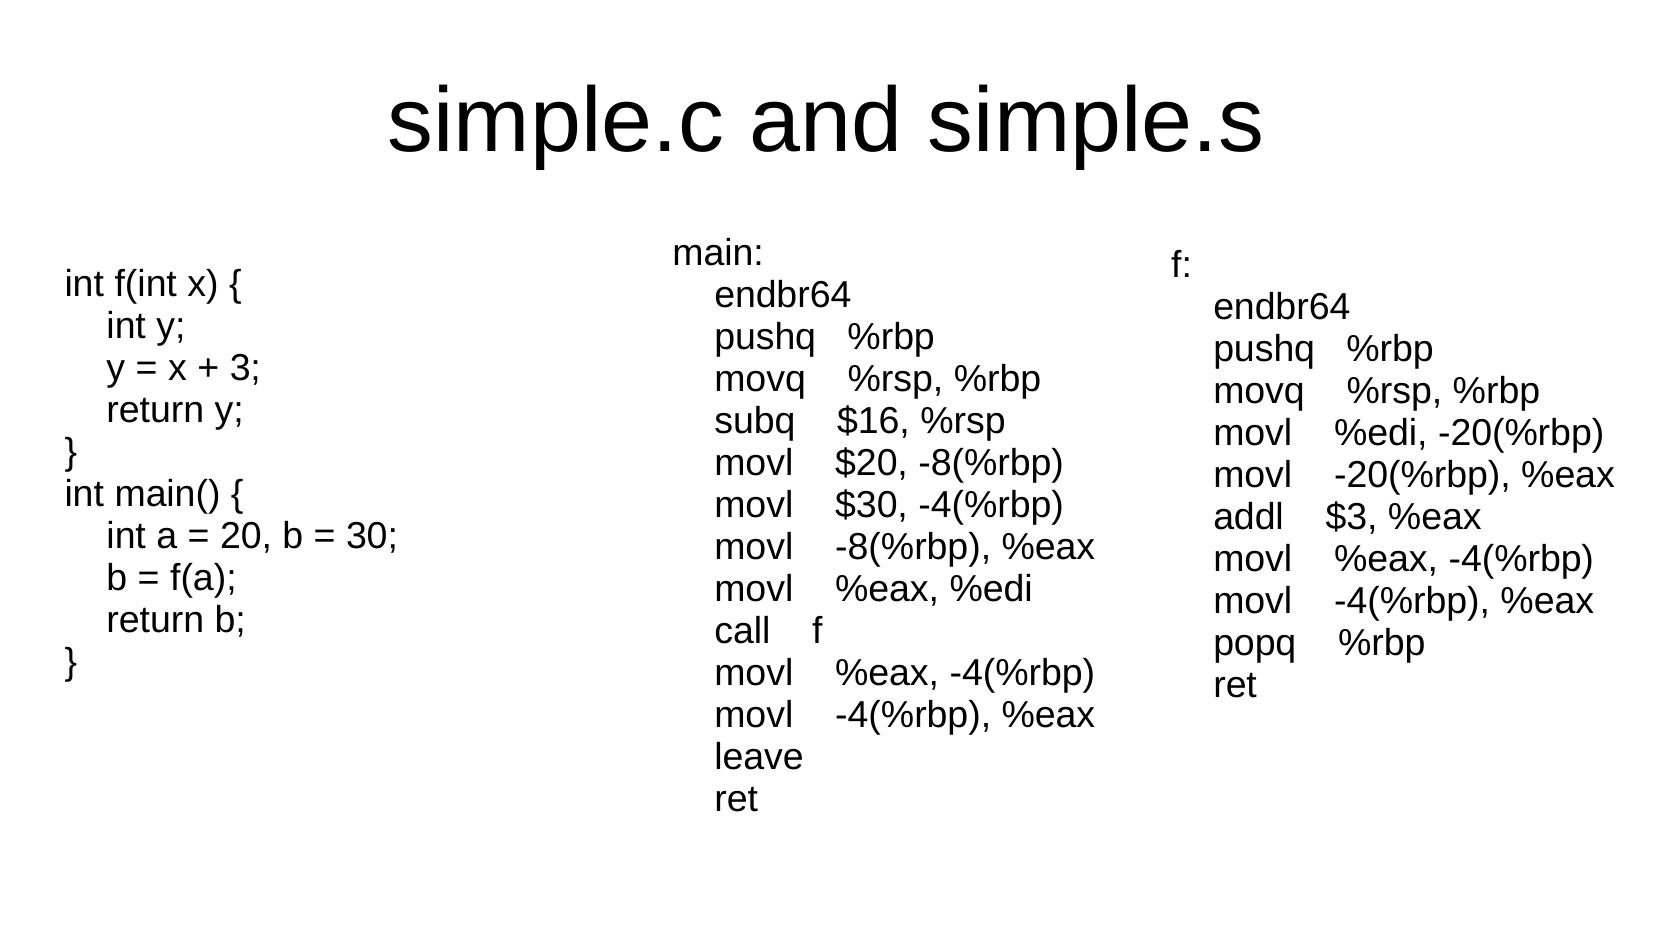

# simple.c and simple.s
main:
 endbr64
 pushq %rbp
 movq %rsp, %rbp
 subq $16, %rsp
 movl $20, -8(%rbp)
 movl $30, -4(%rbp)
 movl -8(%rbp), %eax
 movl %eax, %edi
 call f
 movl %eax, -4(%rbp)
 movl -4(%rbp), %eax
 leave
 ret
f:
 endbr64
 pushq %rbp
 movq %rsp, %rbp
 movl %edi, -20(%rbp)
 movl -20(%rbp), %eax
 addl $3, %eax
 movl %eax, -4(%rbp)
 movl -4(%rbp), %eax
 popq %rbp
 ret
int f(int x) {
 int y;
 y = x + 3;
 return y;
}
int main() {
 int a = 20, b = 30;
 b = f(a);
 return b;
}